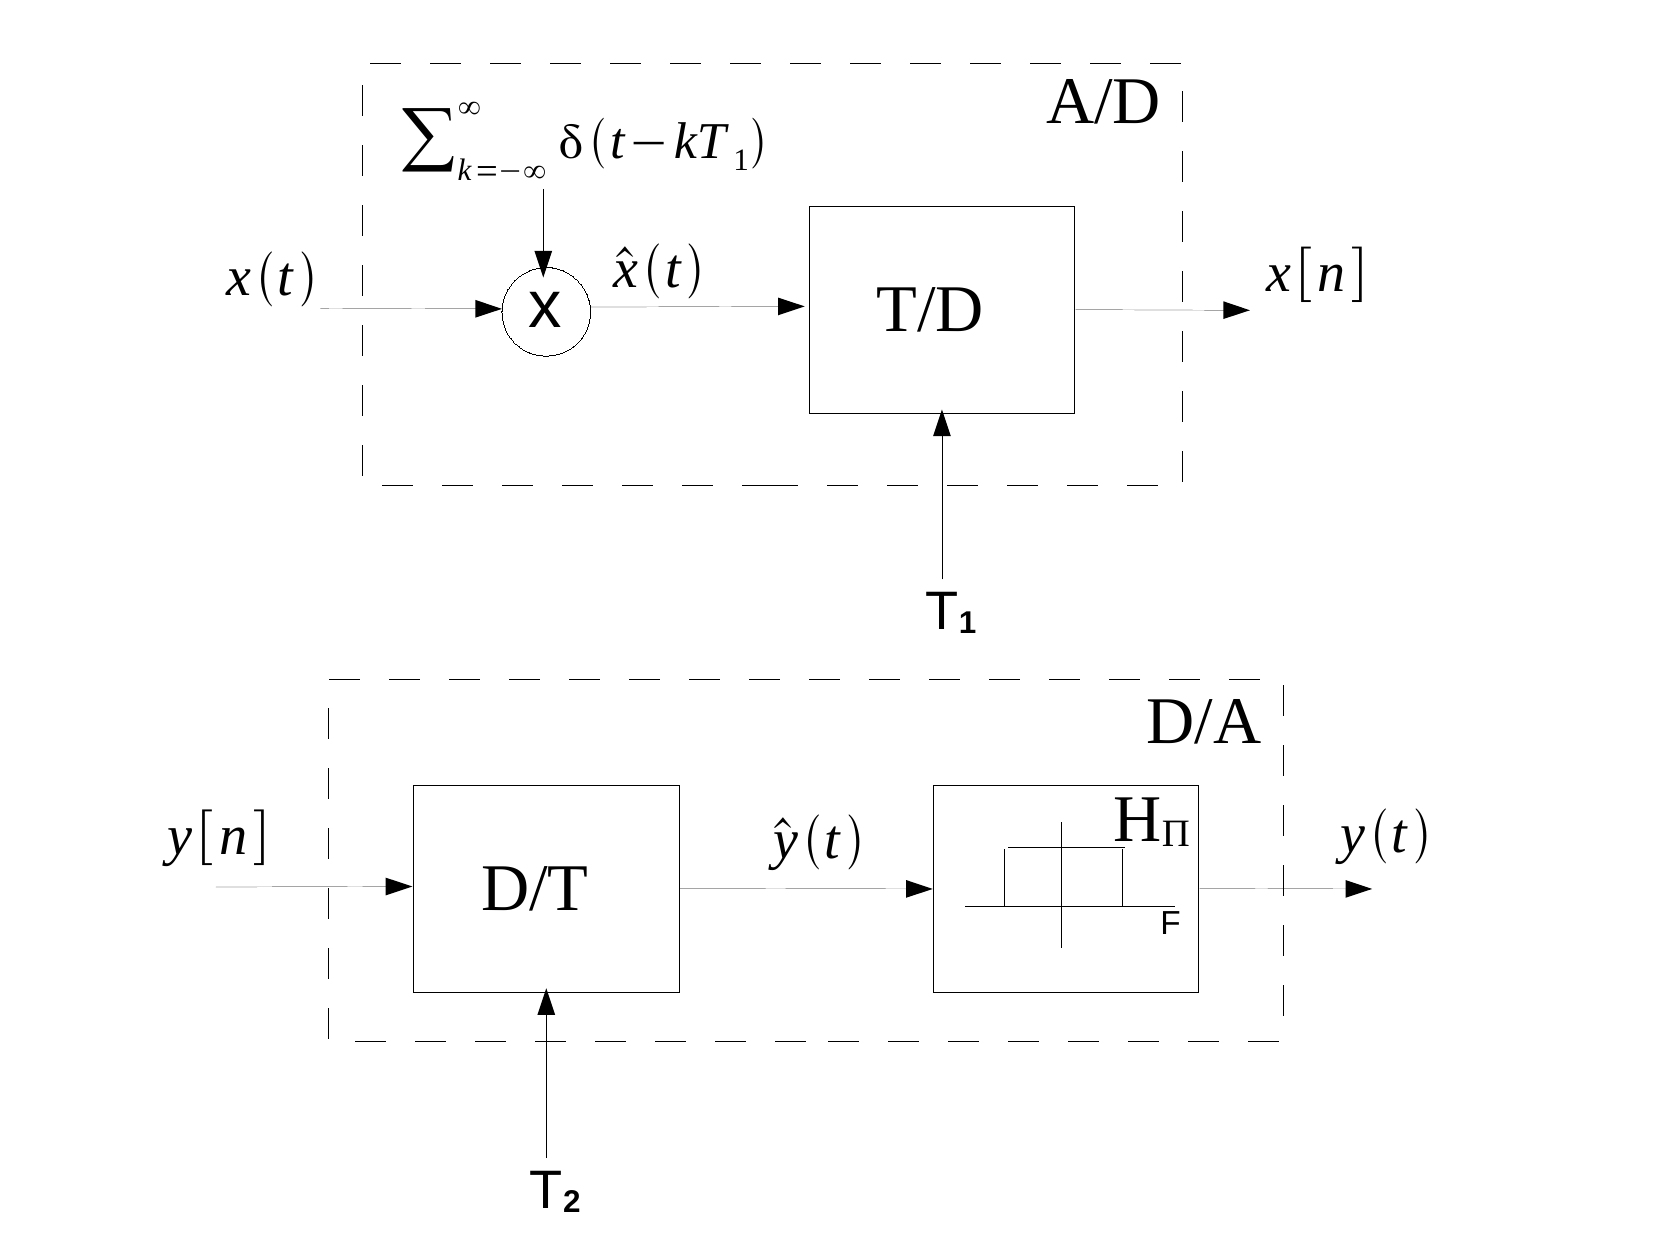

A/D
x
T/D
T1
D/A
HП
D/T
F
T2